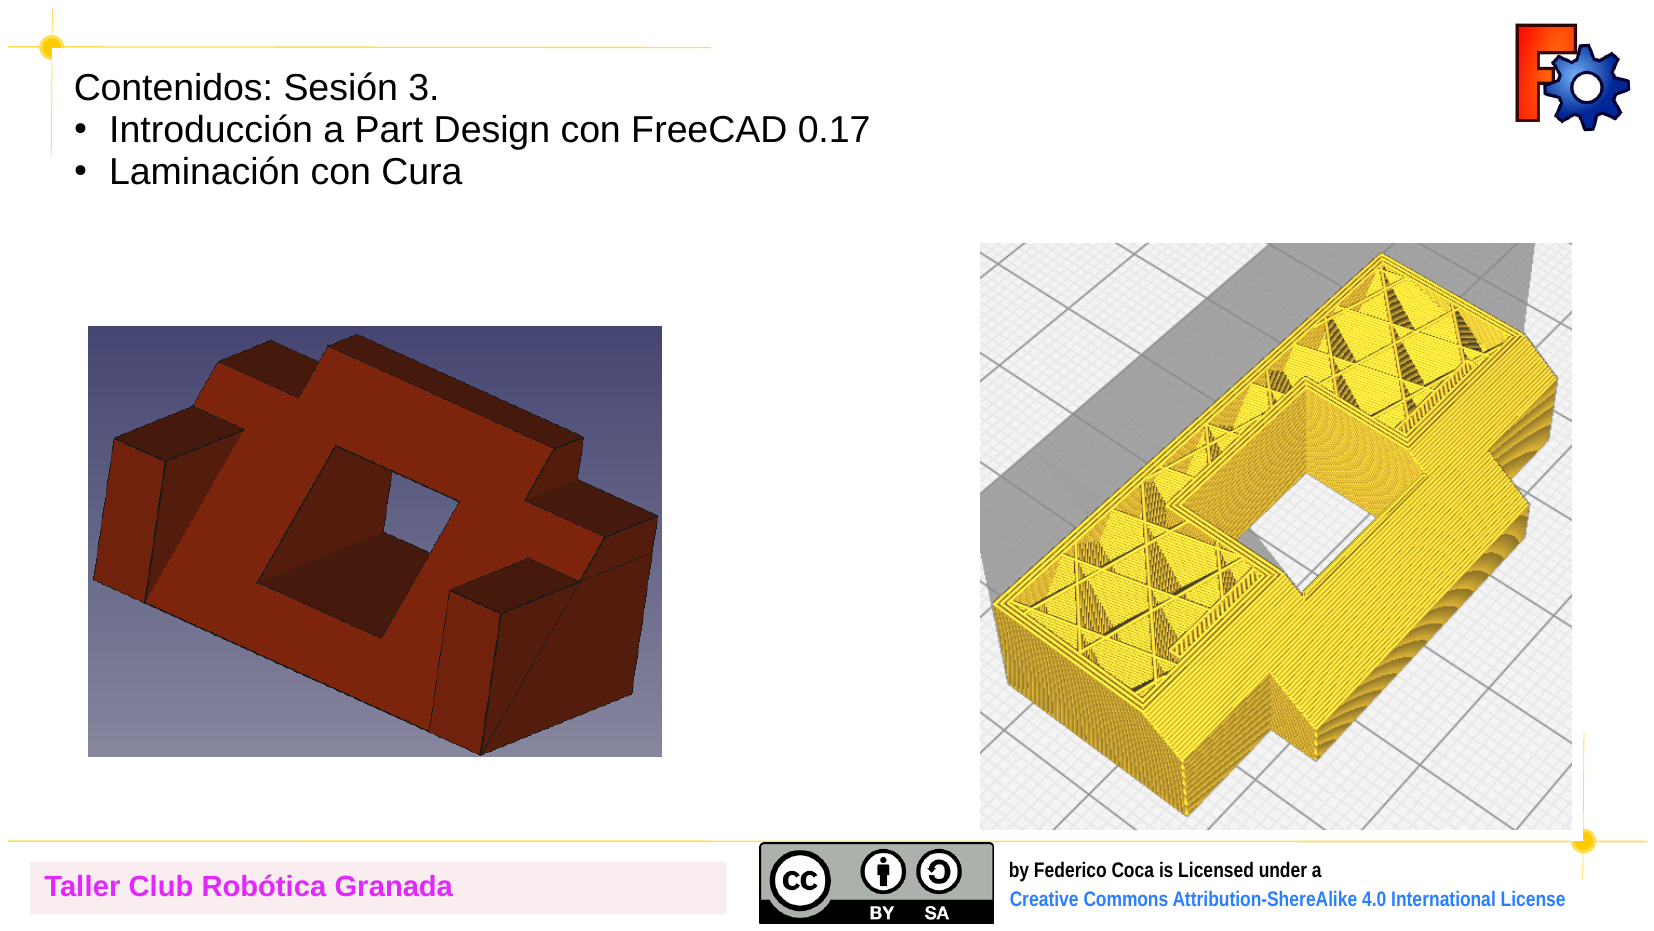

Contenidos: Sesión 3.
Introducción a Part Design con FreeCAD 0.17
Laminación con Cura
Taller Club Robótica Granada